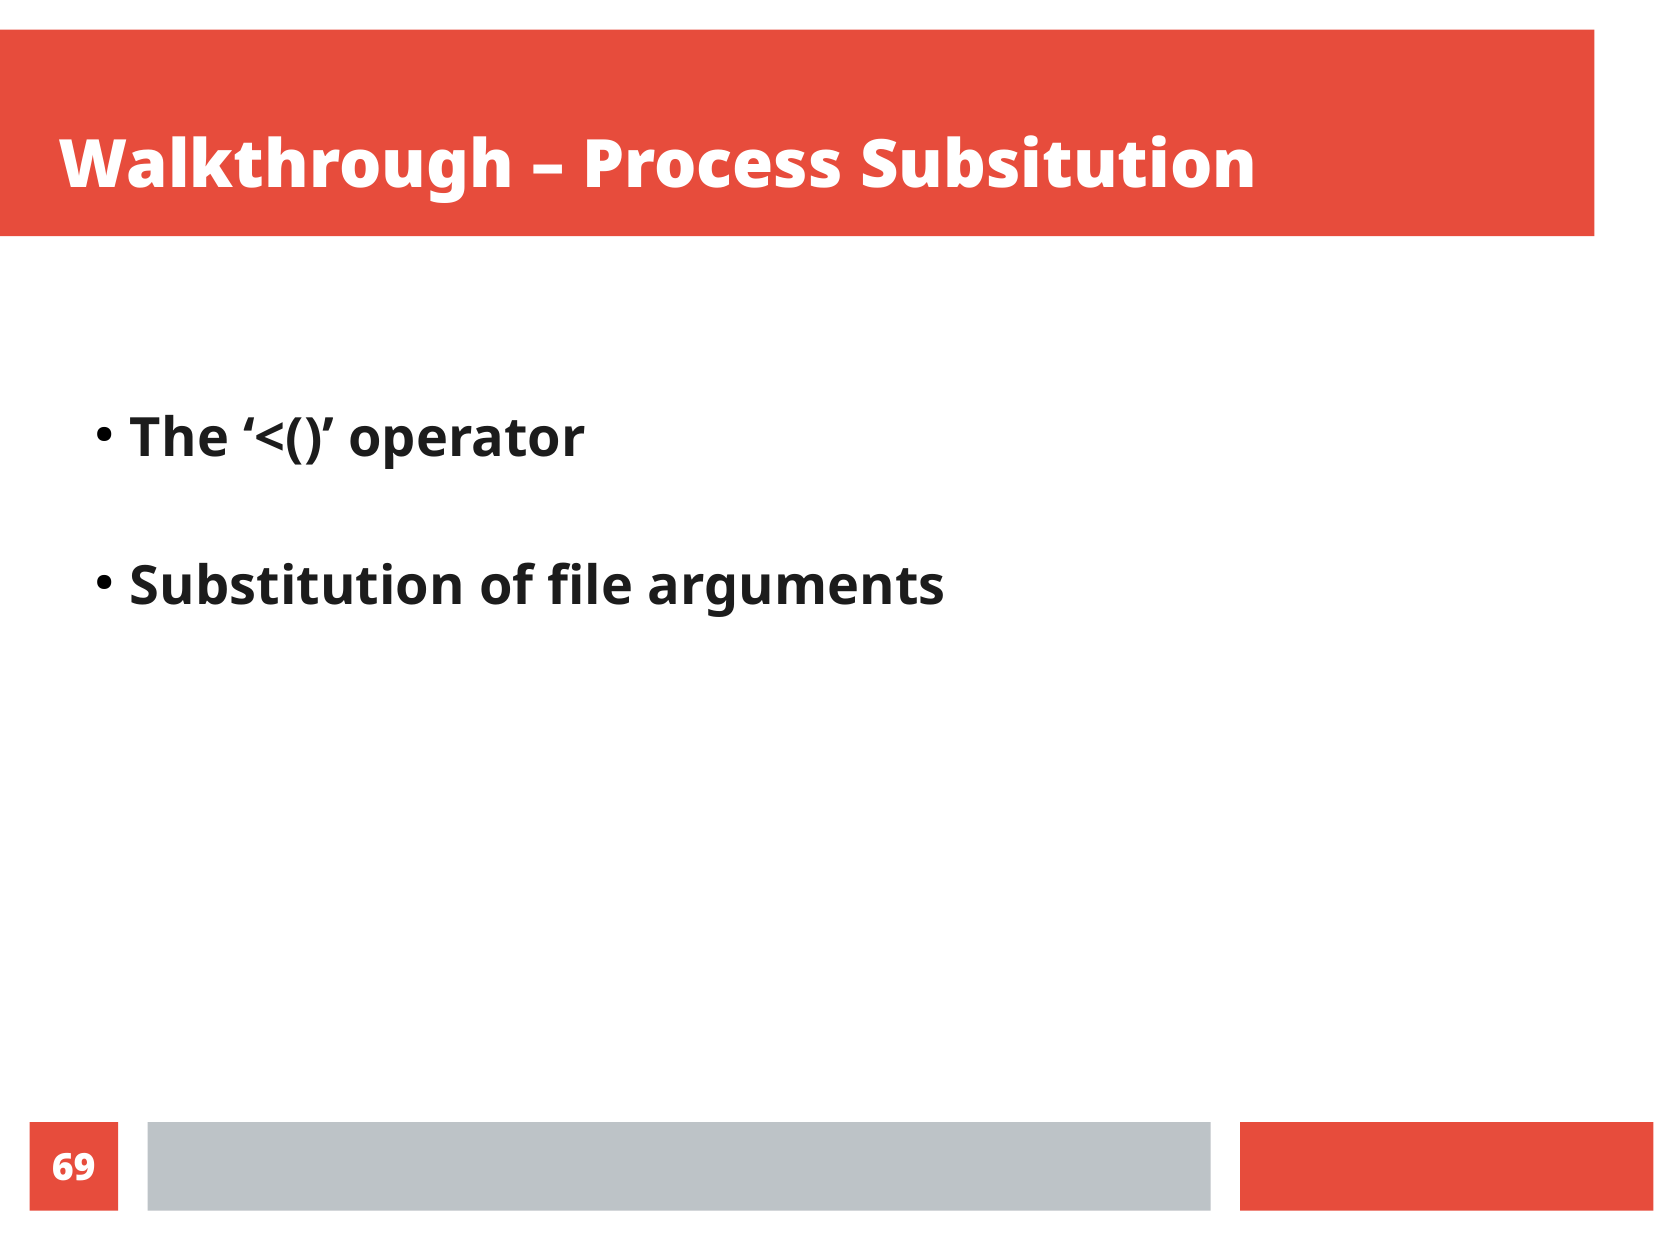

# Walkthrough – Process Subsitution
The ‘<()’ operator
Substitution of file arguments
69